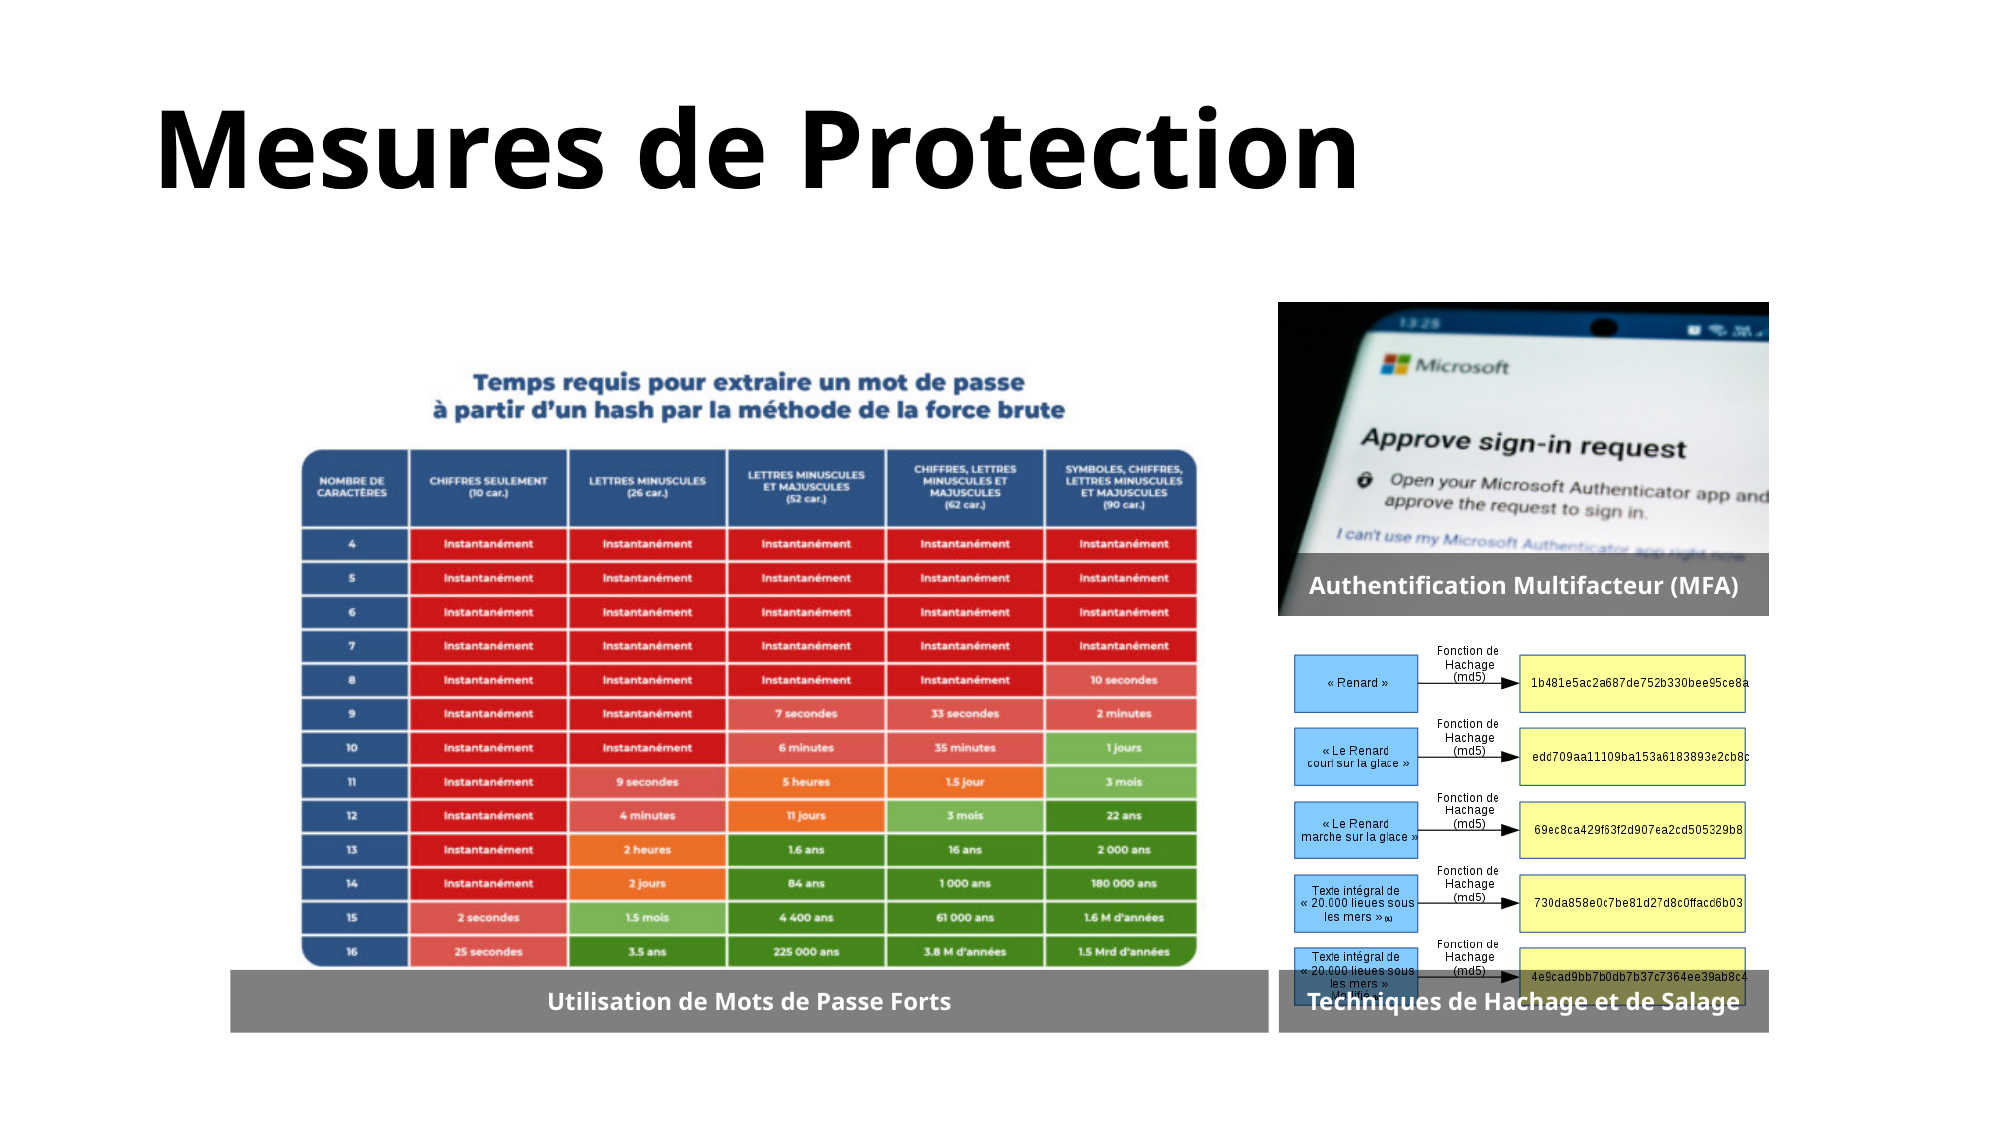

# Mesures de Protection
Authentification Multifacteur (MFA)
Utilisation de Mots de Passe Forts
Techniques de Hachage et de Salage